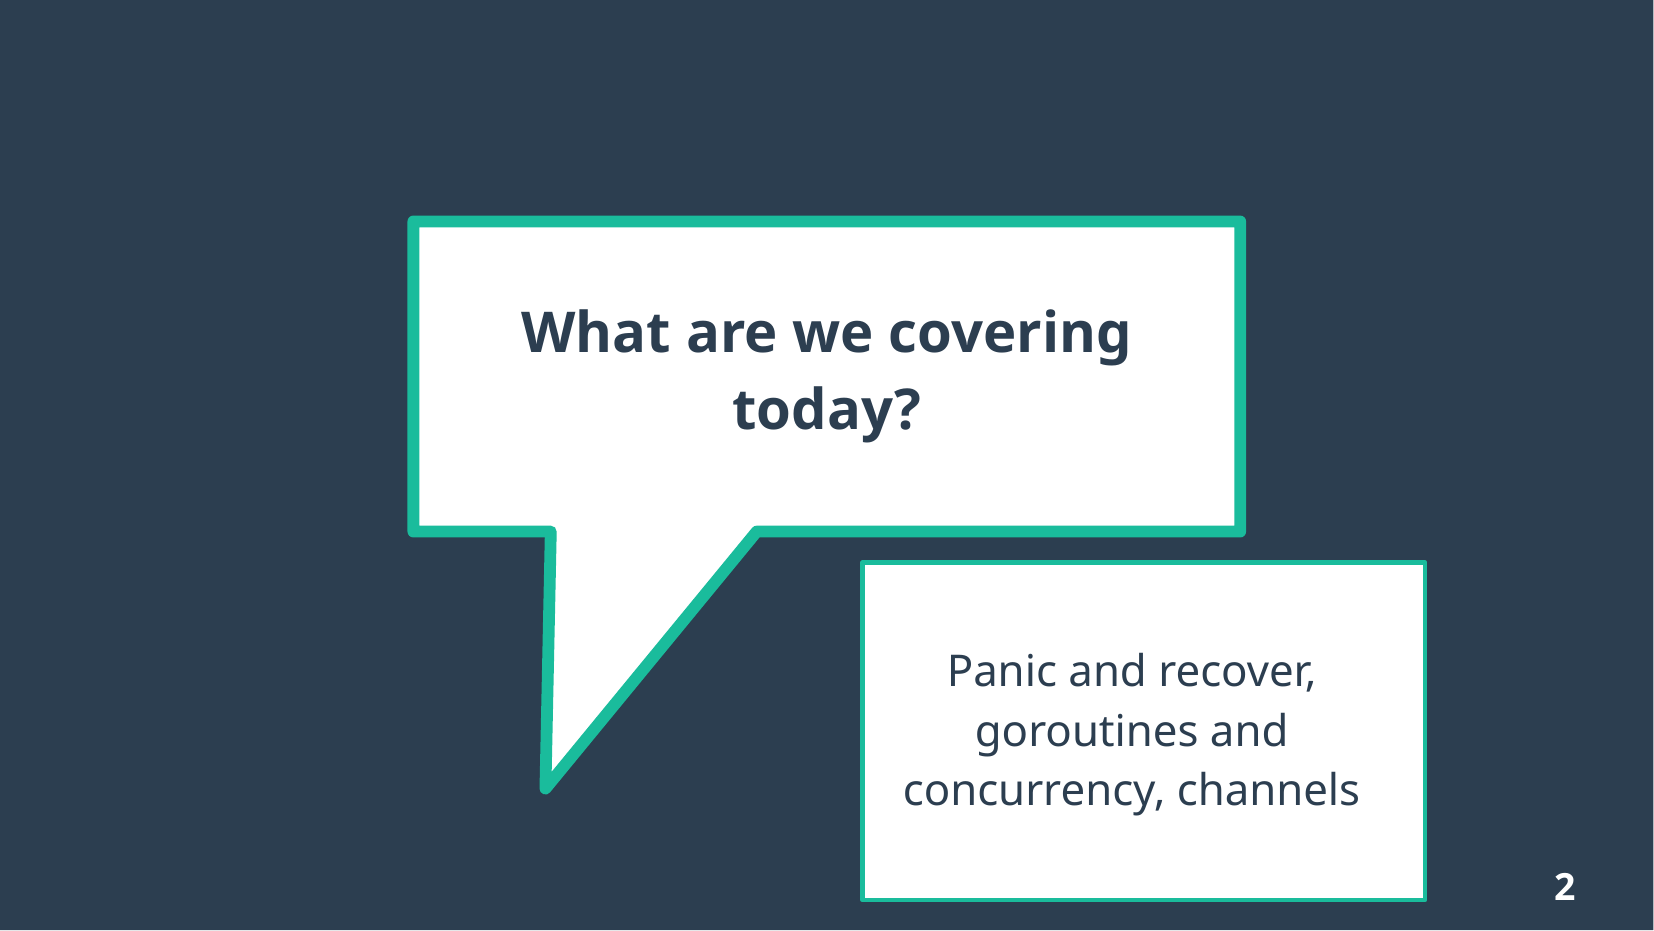

# What are we covering today?
Panic and recover, goroutines and concurrency, channels
2